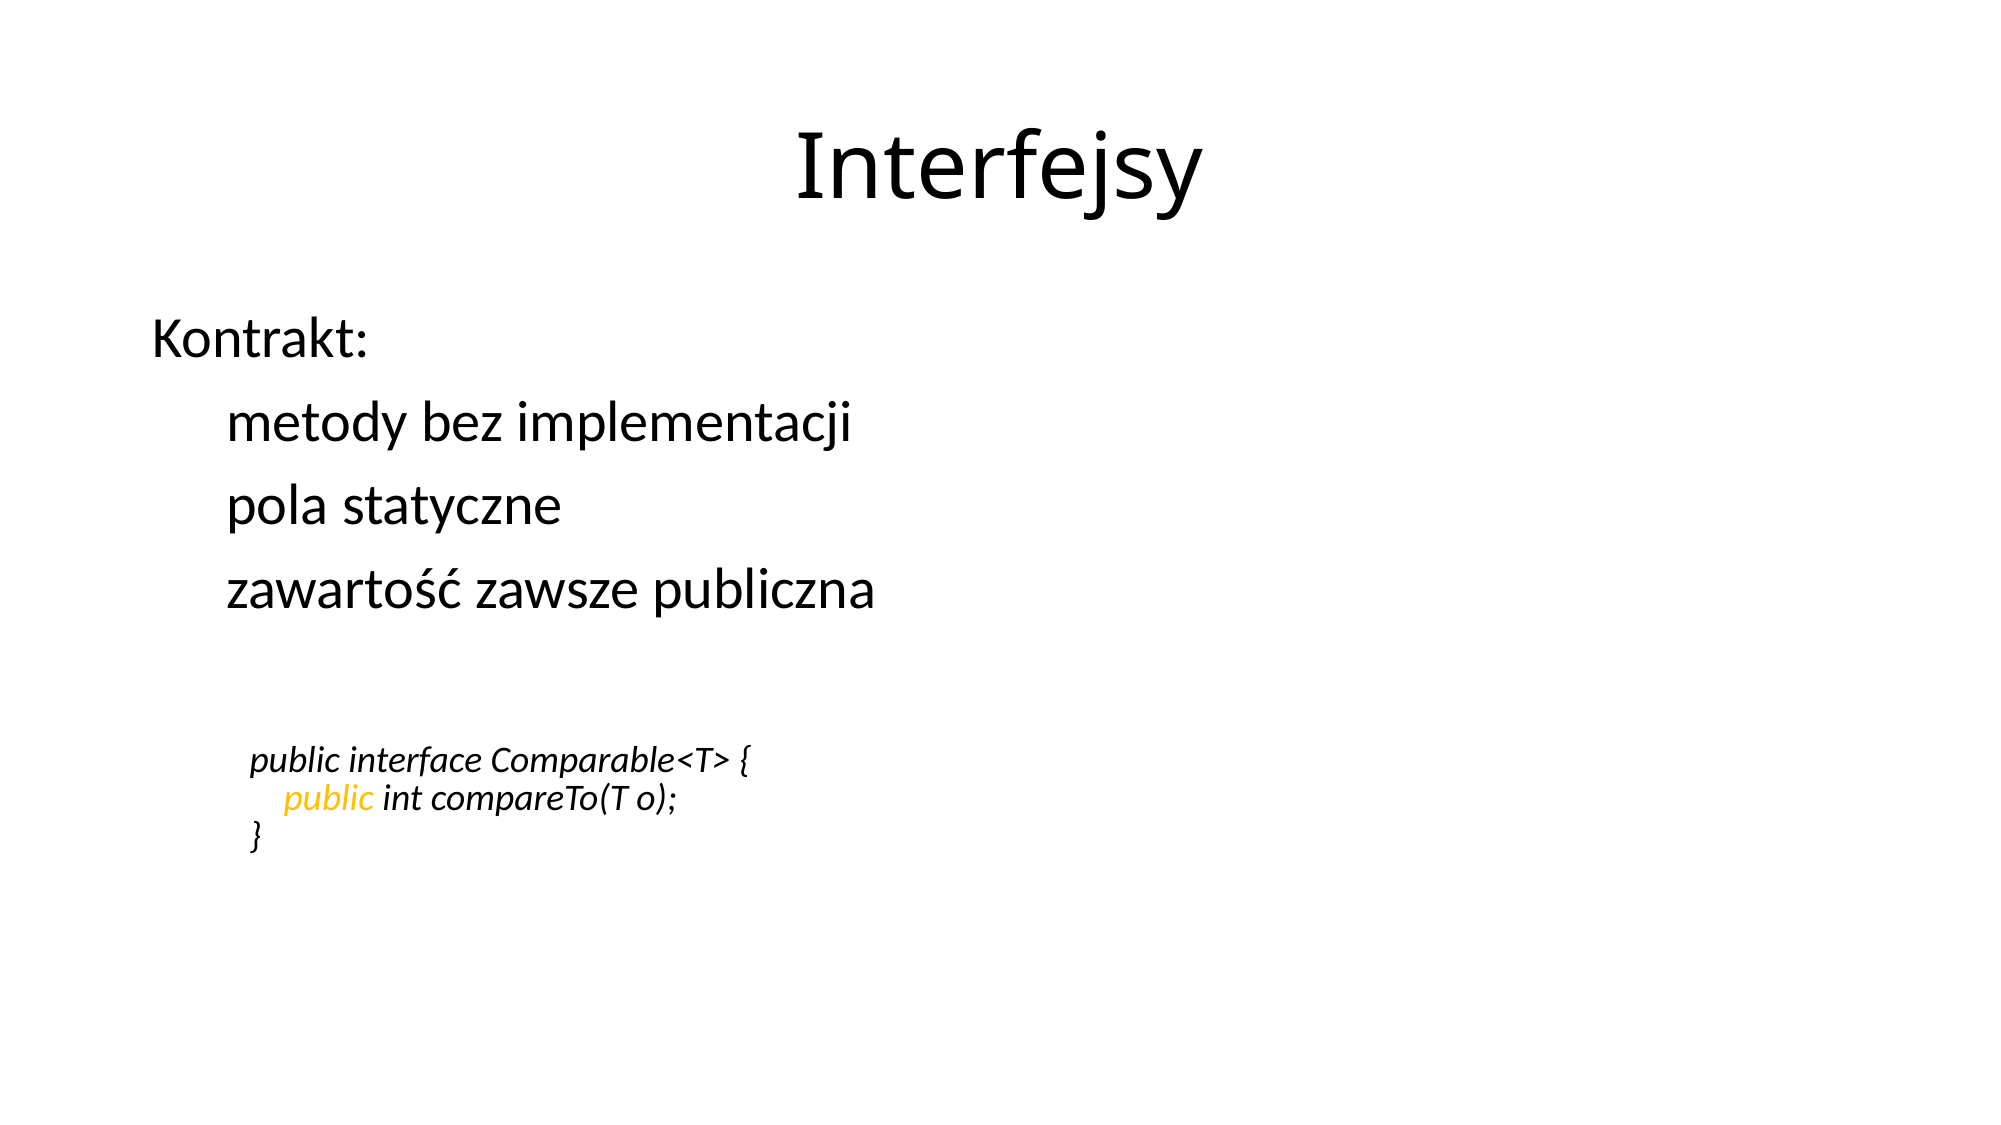

# Interfejsy
Kontrakt:
	metody bez implementacji
	pola statyczne
	zawartość zawsze publiczna
public interface Comparable<T> {
 public int compareTo(T o);
}